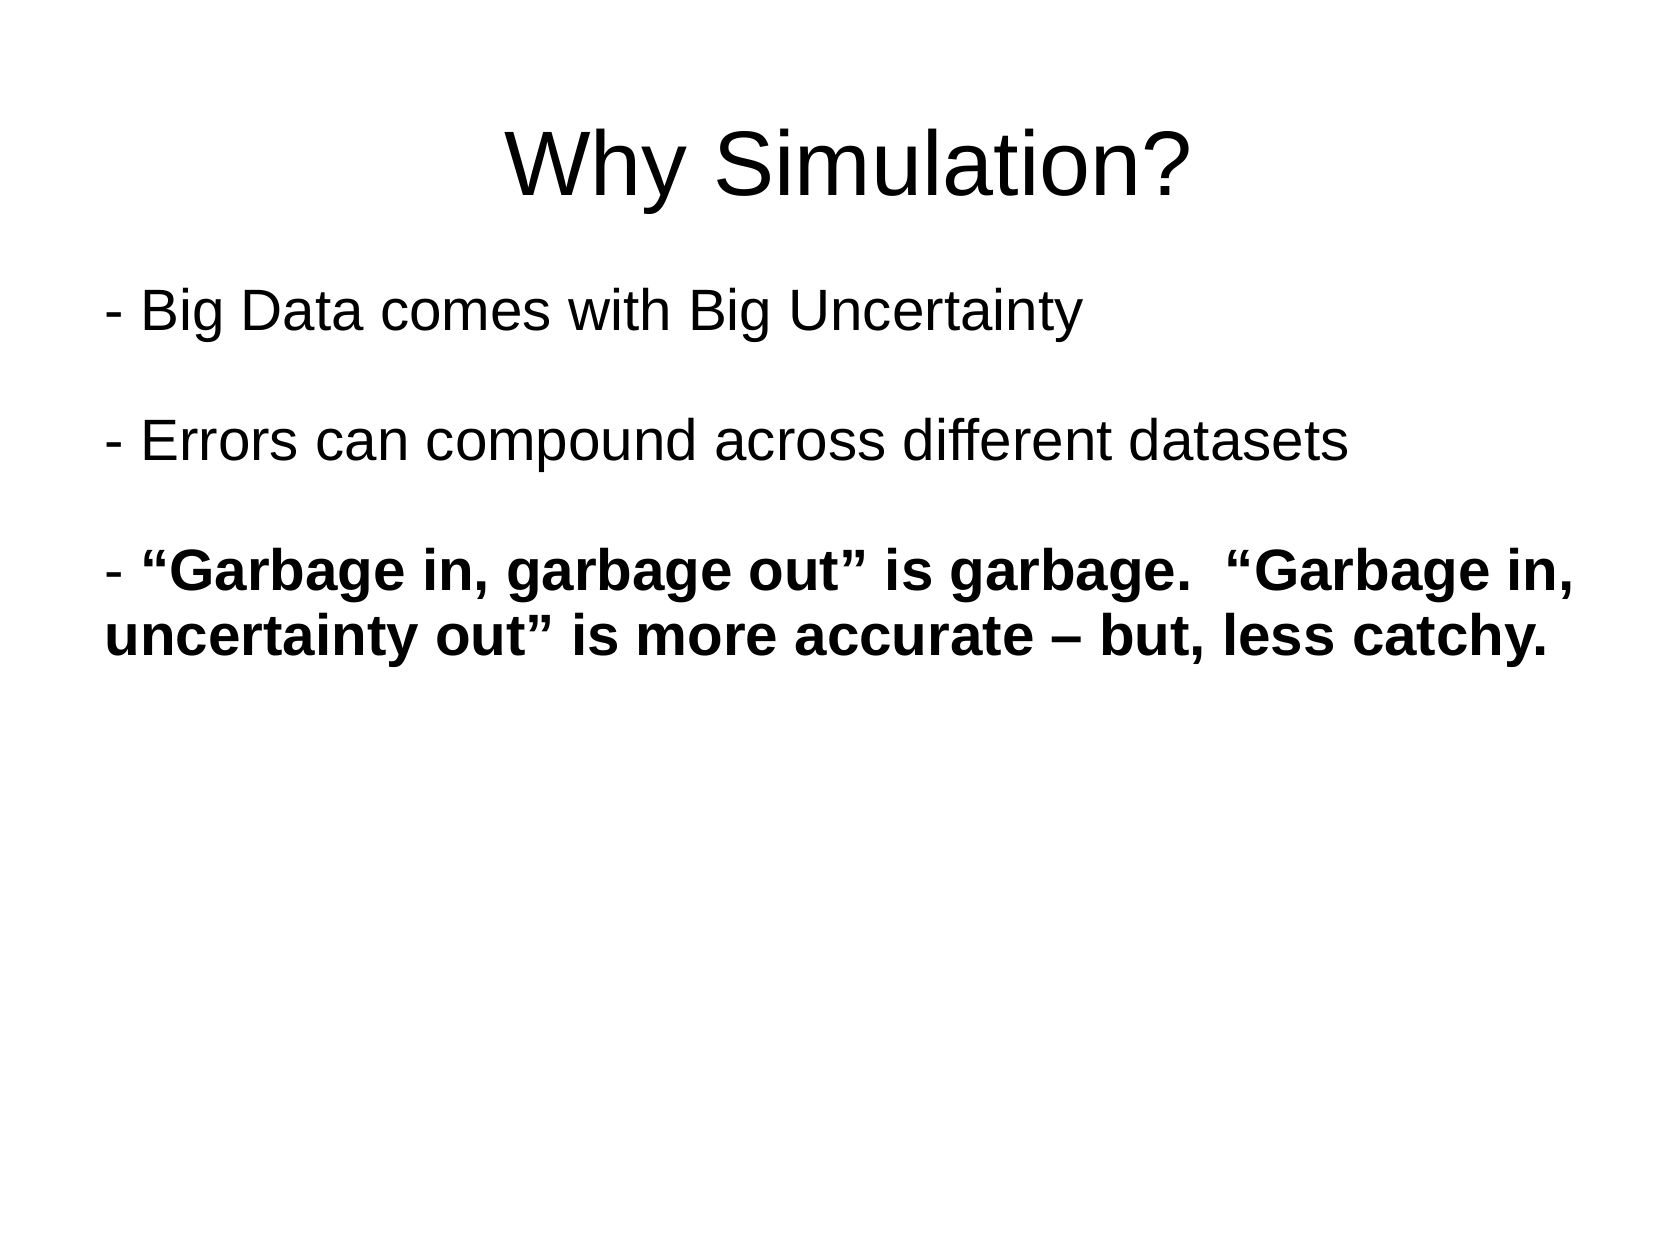

# Why Simulation?
- Big Data comes with Big Uncertainty
- Errors can compound across different datasets
- “Garbage in, garbage out” is garbage. “Garbage in, uncertainty out” is more accurate – but, less catchy.